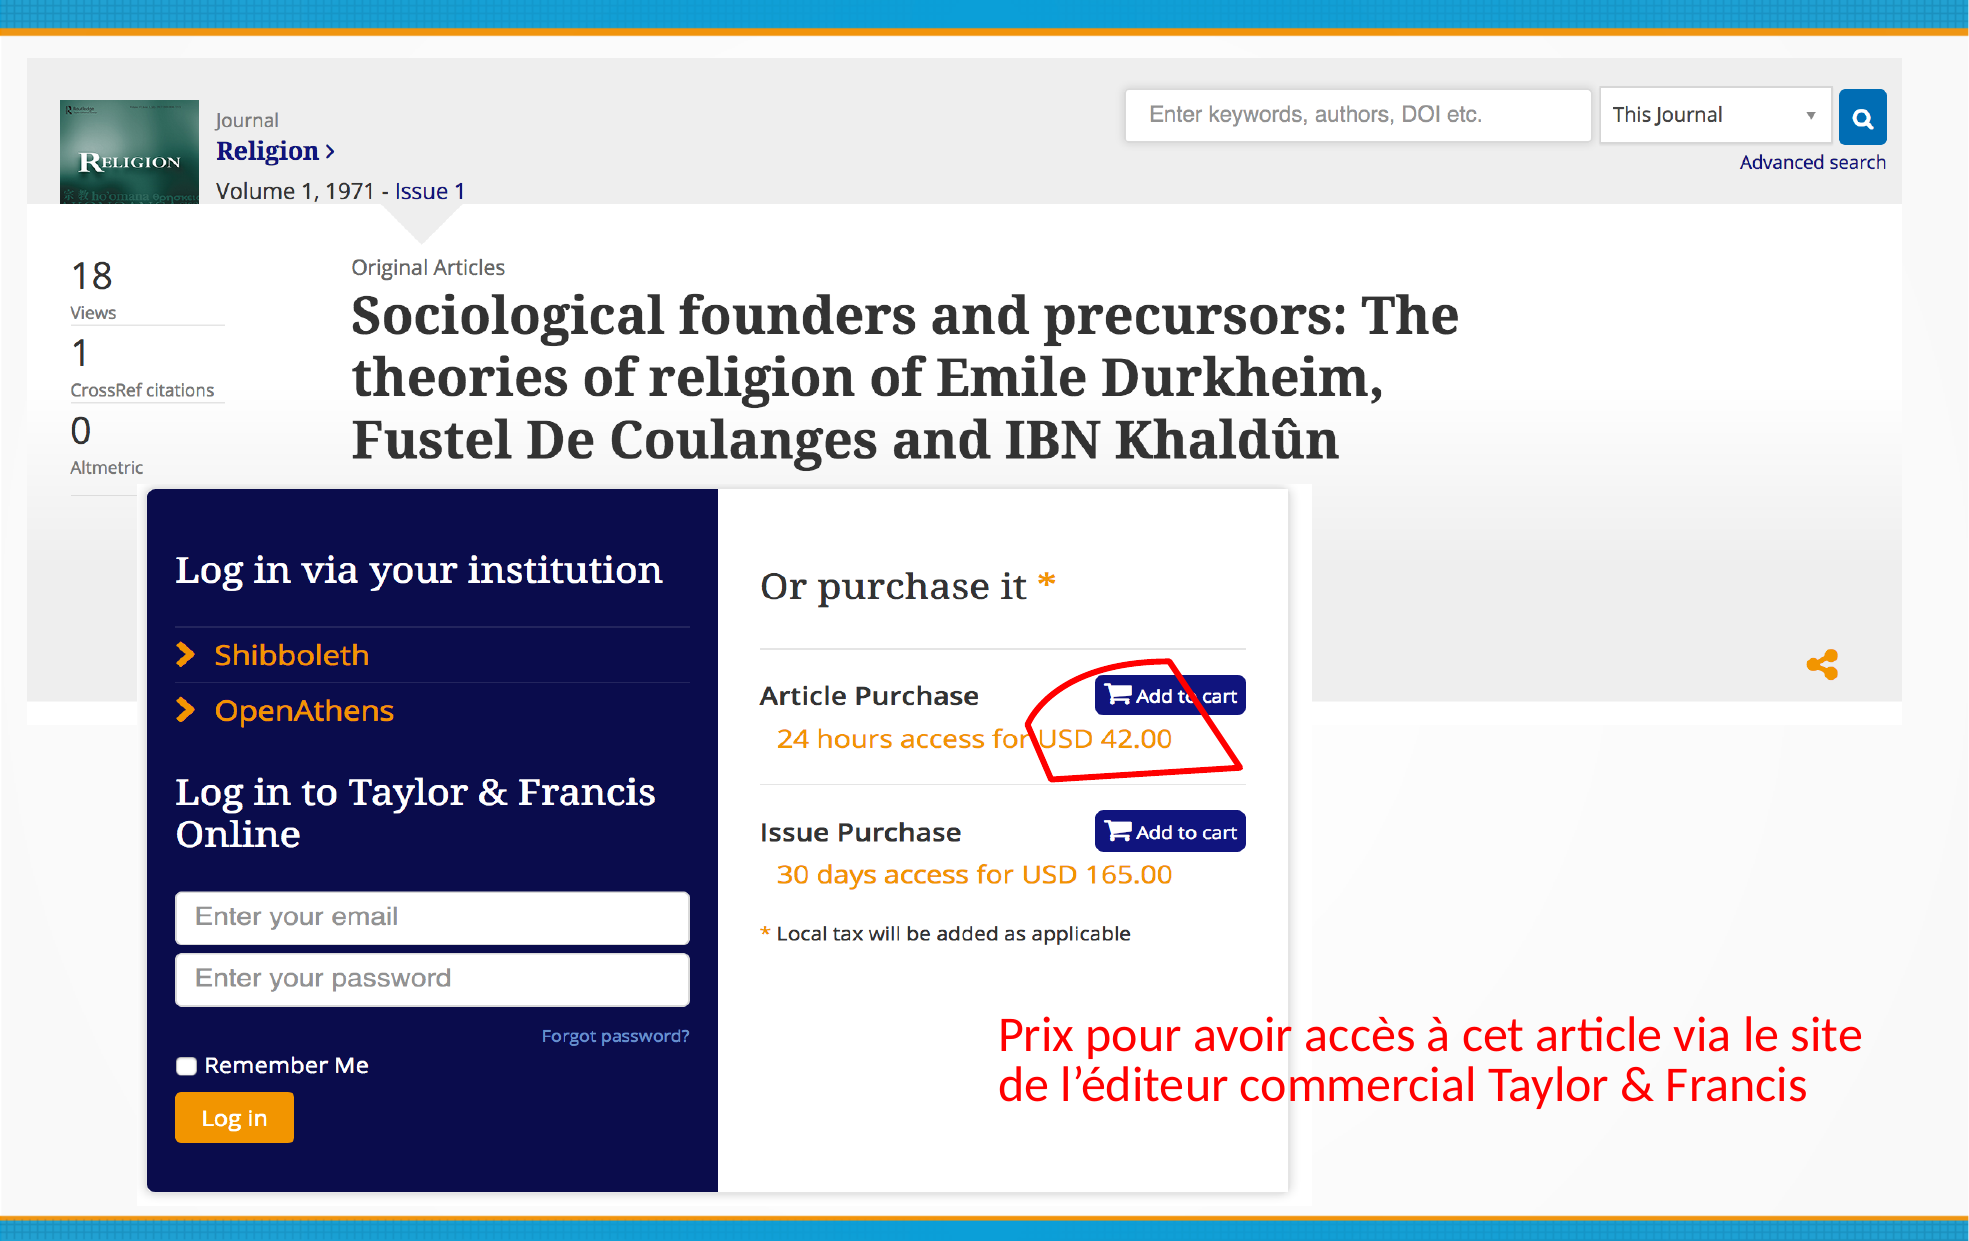

Prix pour avoir accès à cet article via le site de l’éditeur commercial Taylor & Francis